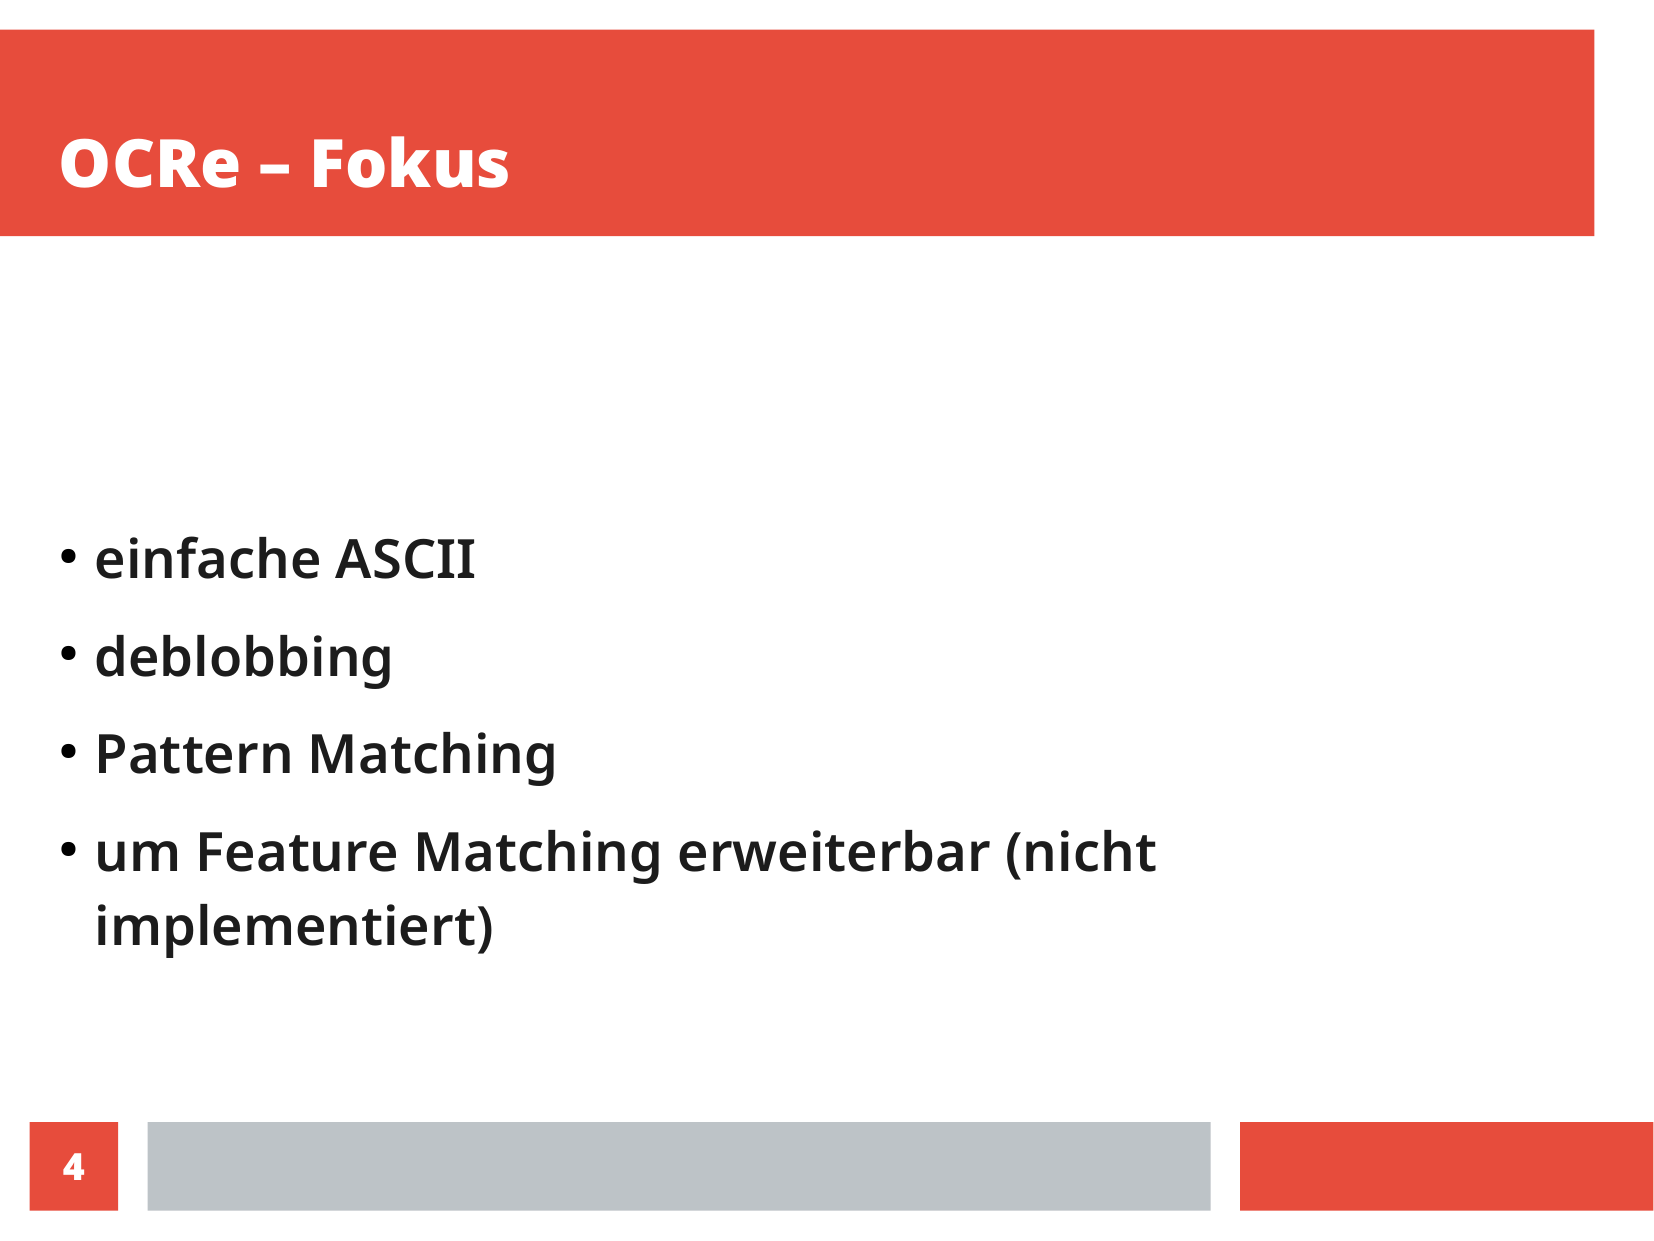

# OCRe – Fokus
einfache ASCII
deblobbing
Pattern Matching
um Feature Matching erweiterbar (nicht implementiert)
4